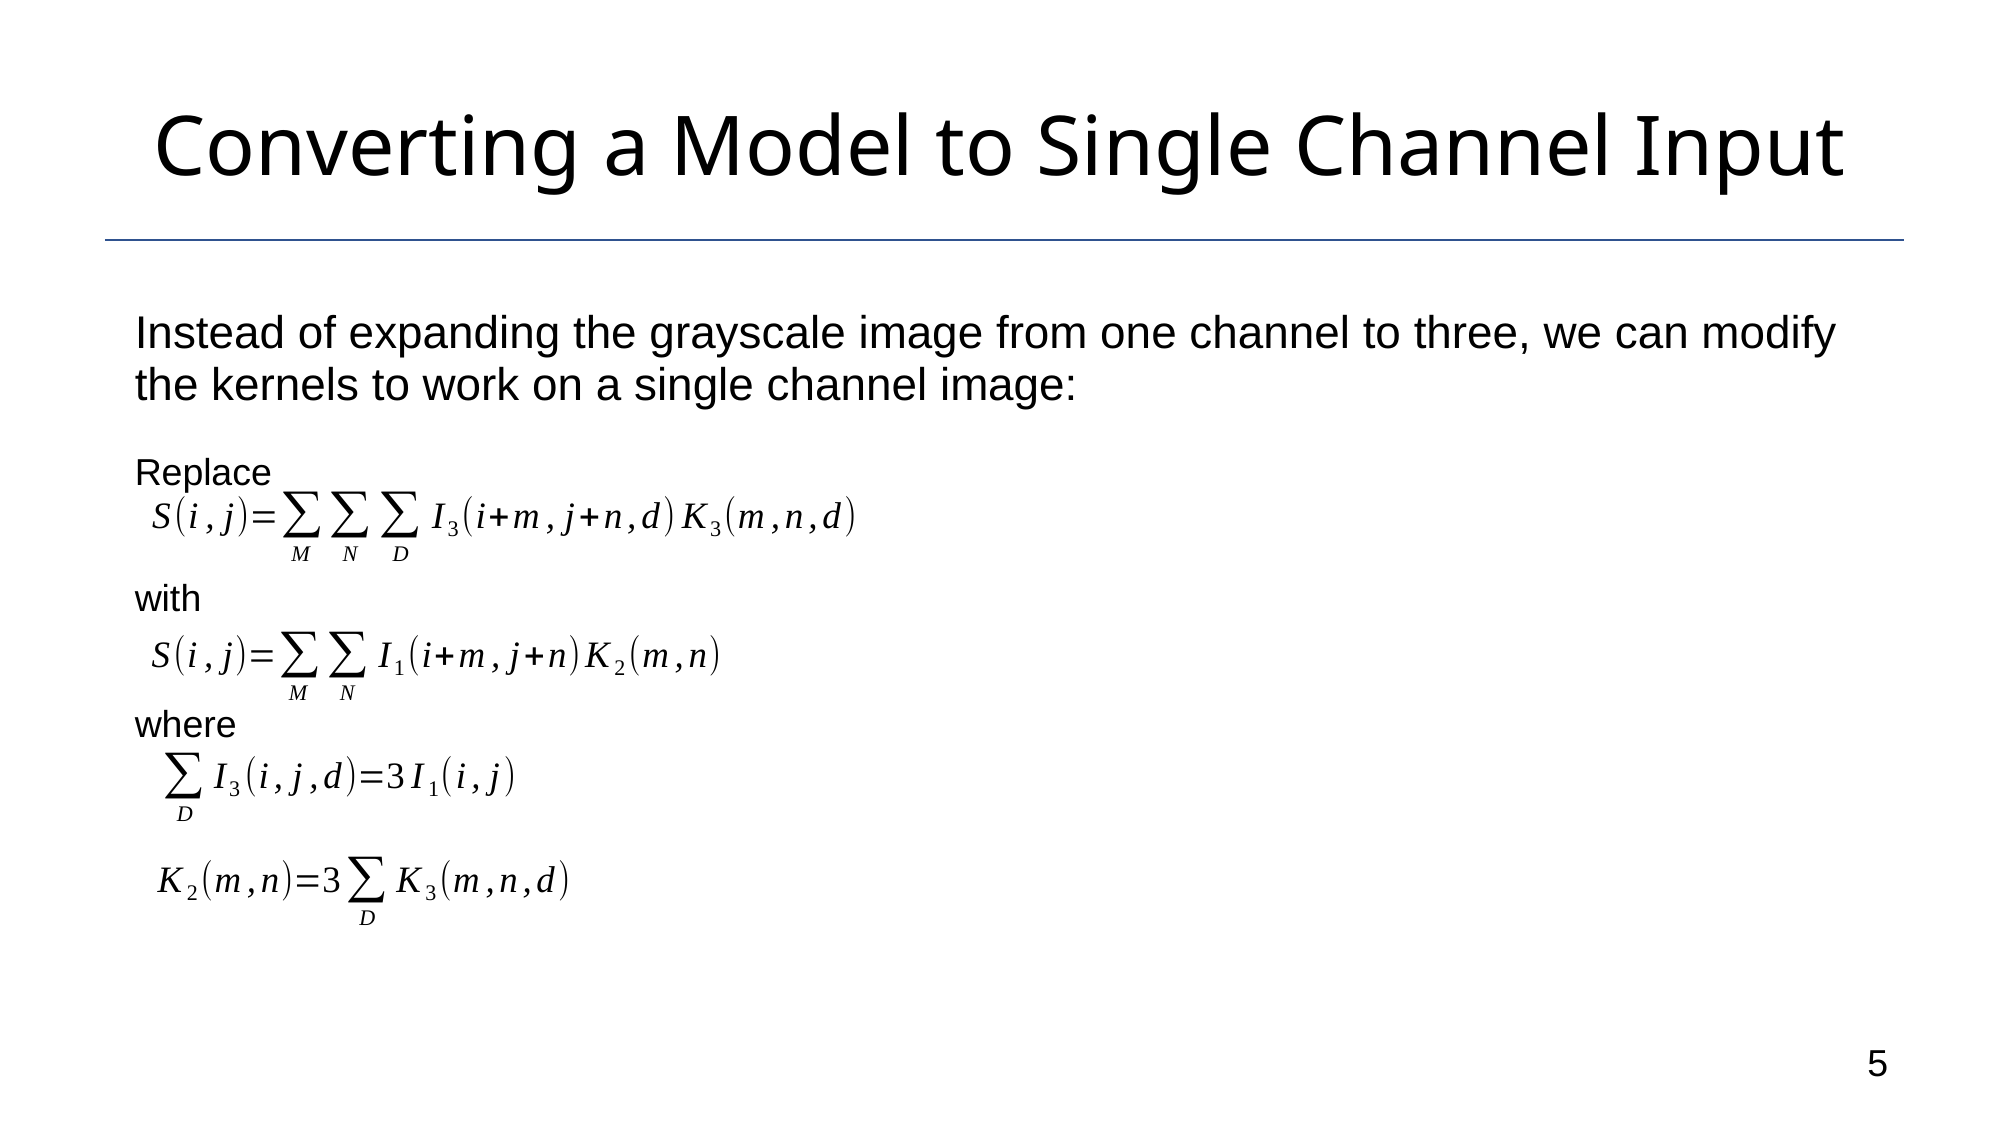

# Converting a Model to Single Channel Input
Instead of expanding the grayscale image from one channel to three, we can modify the kernels to work on a single channel image:
Replace
with
where